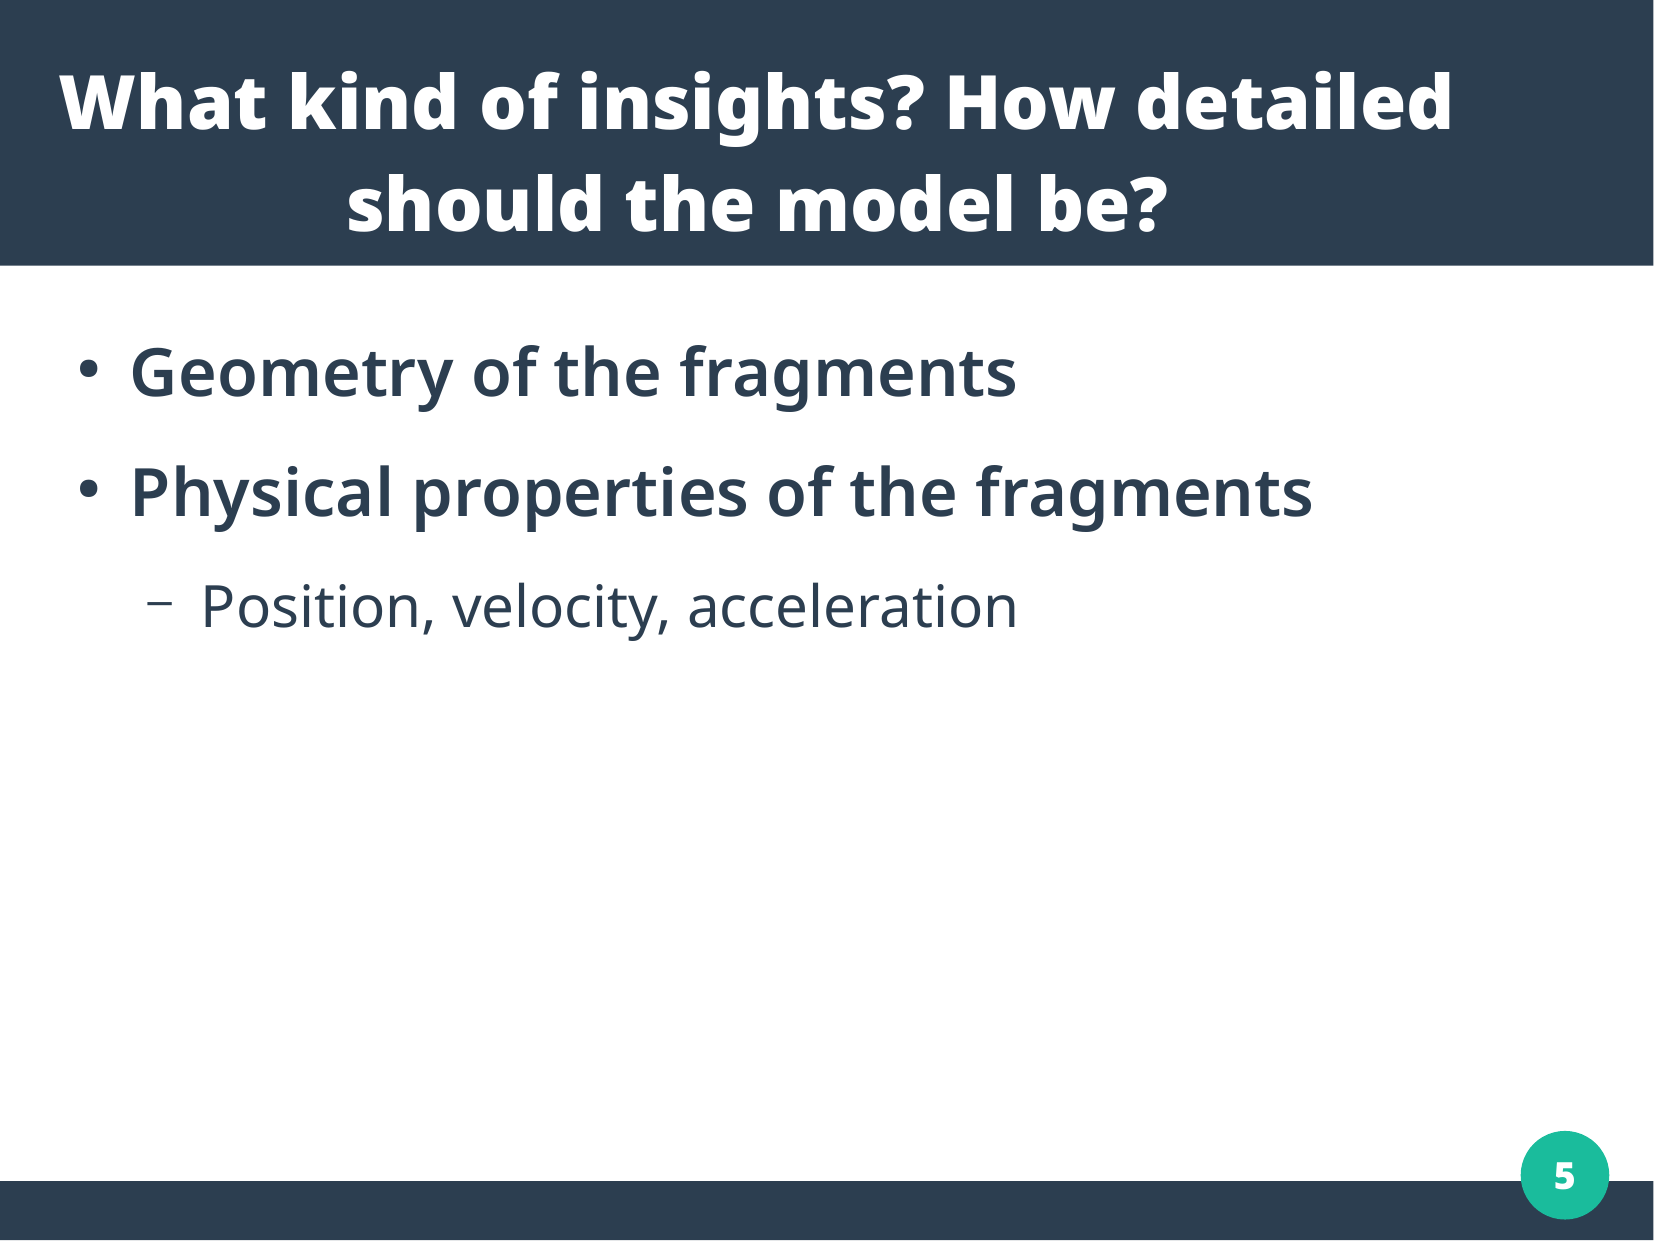

# What kind of insights? How detailed should the model be?
Geometry of the fragments
Physical properties of the fragments
Position, velocity, acceleration
5